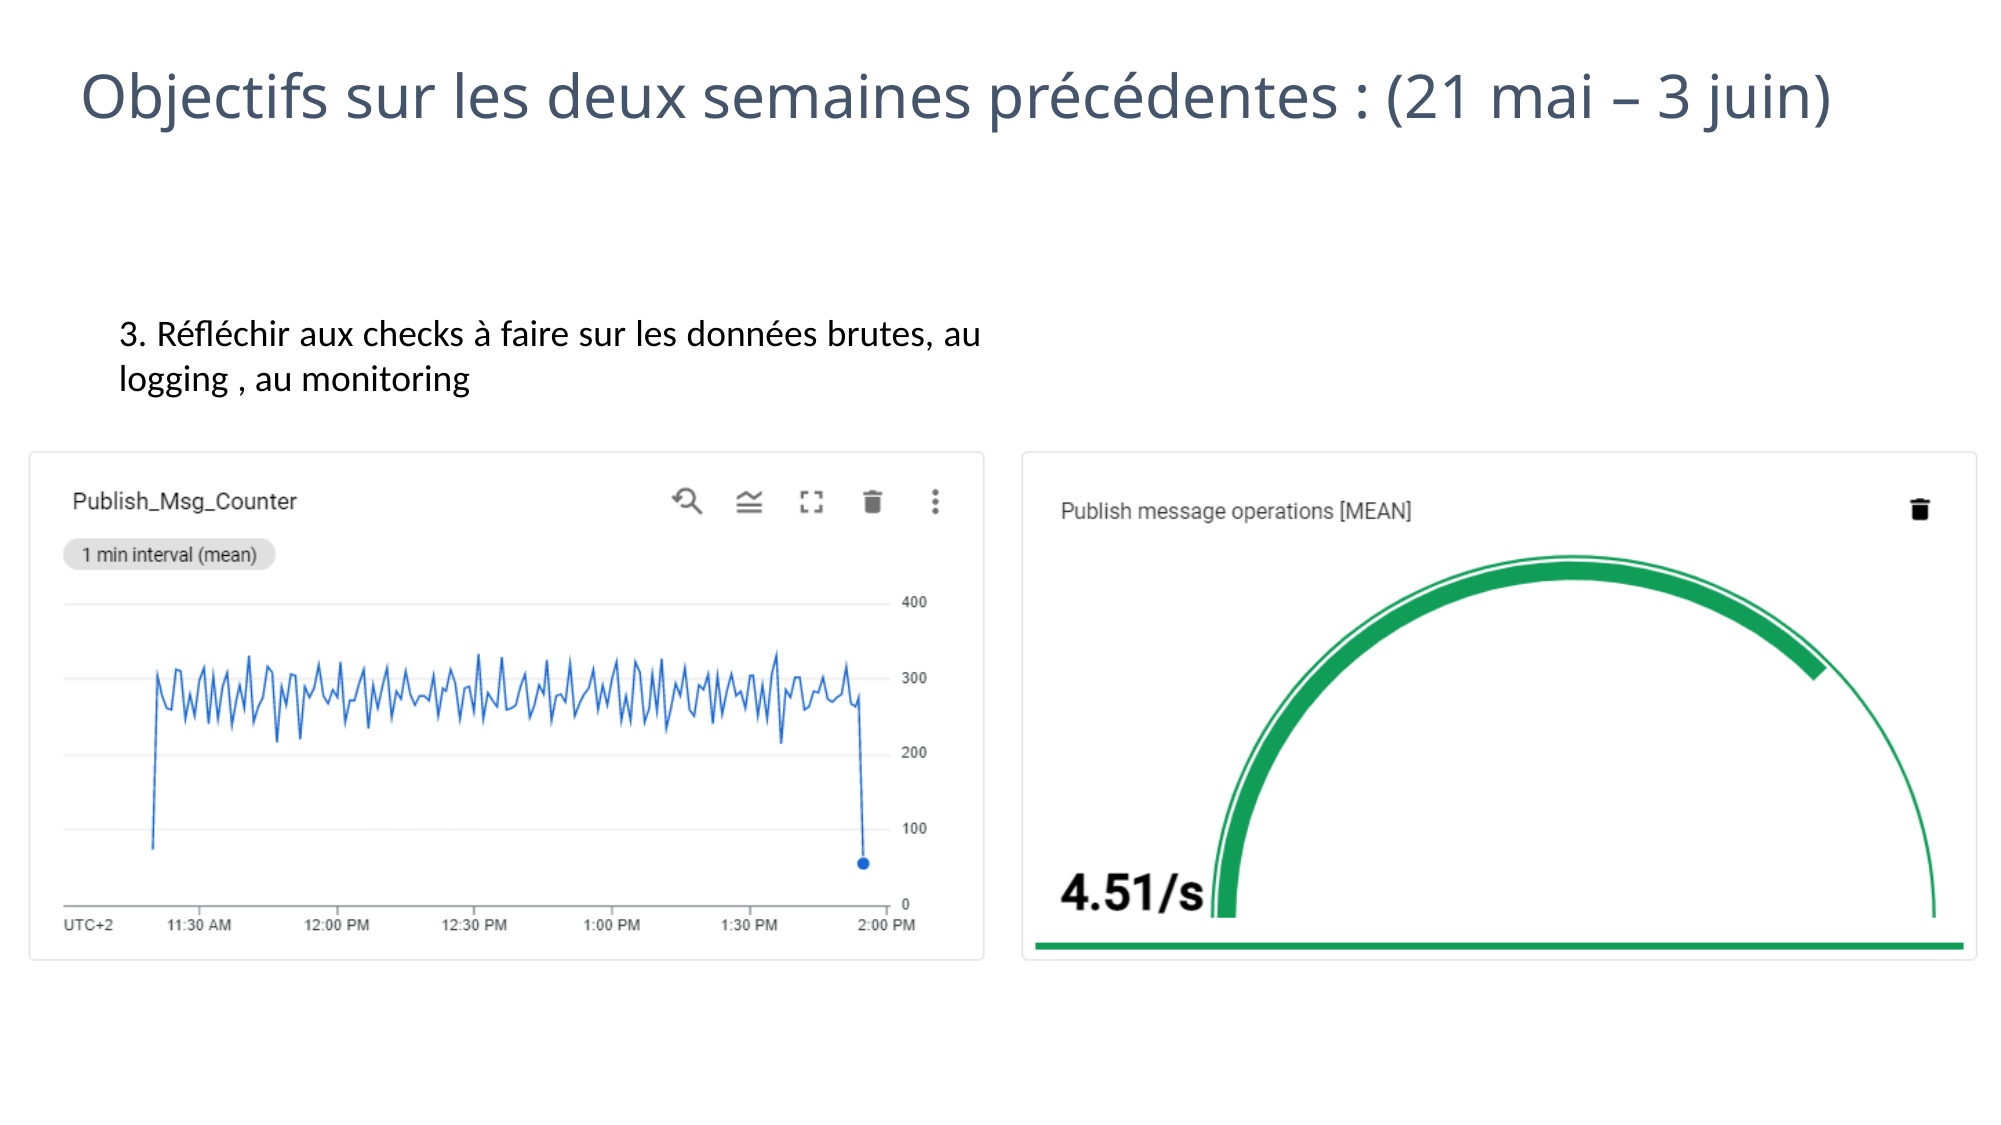

# Objectifs sur les deux semaines précédentes : (21 mai – 3 juin)
3. Réfléchir aux checks à faire sur les données brutes, au logging , au monitoring